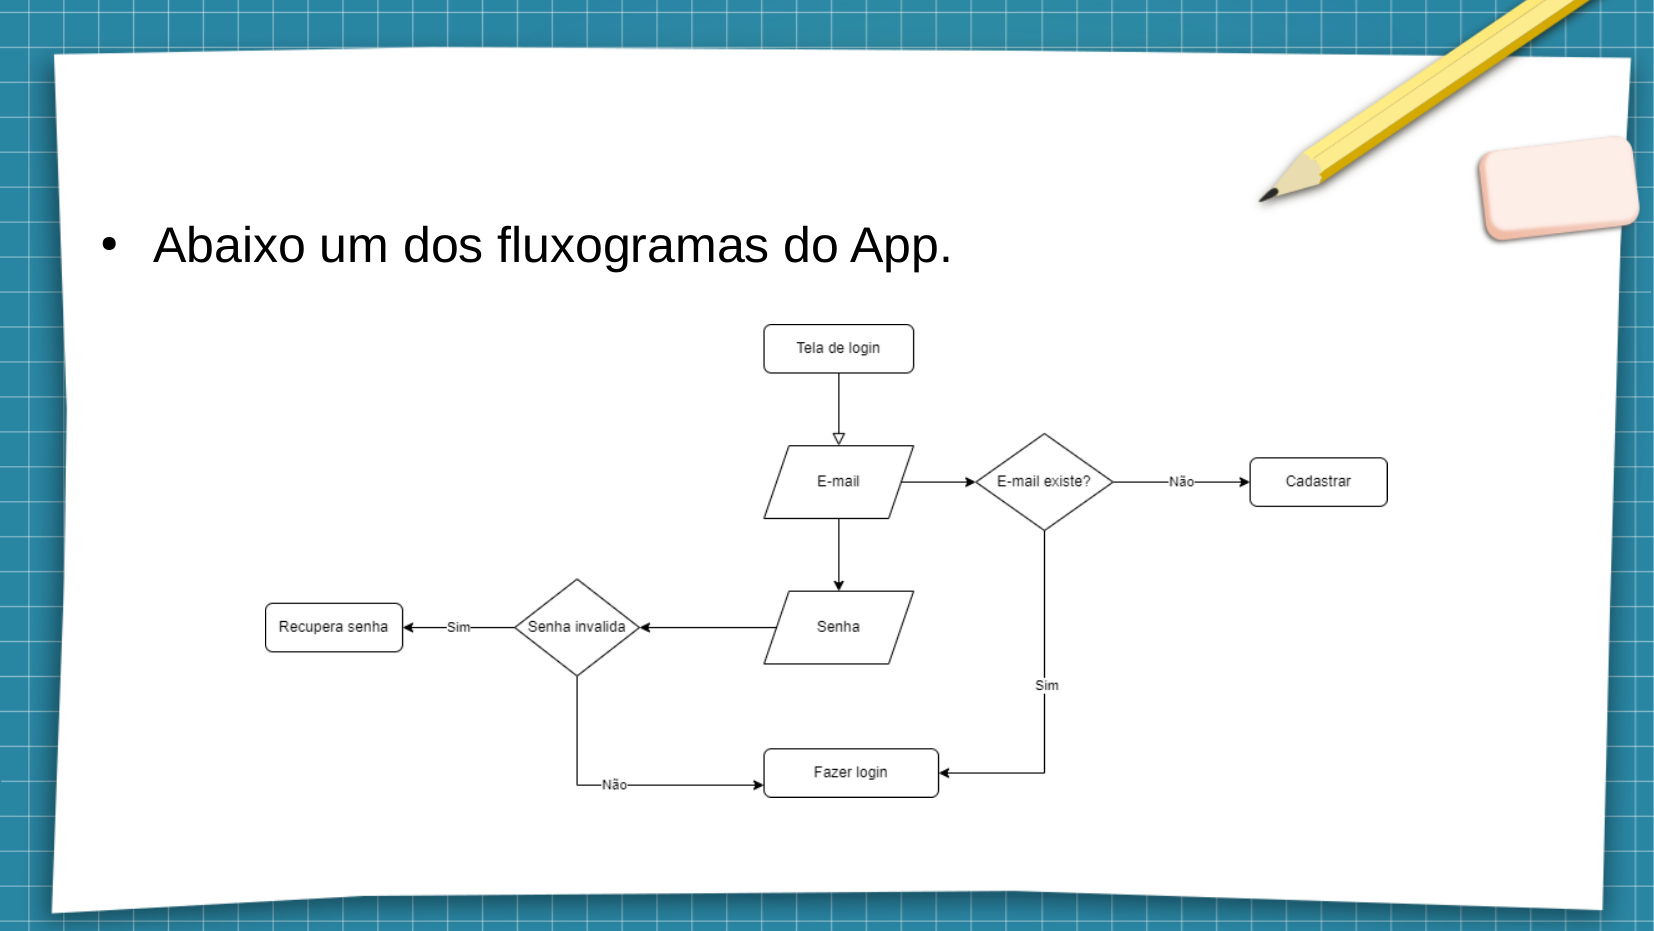

# Abaixo um dos fluxogramas do App.